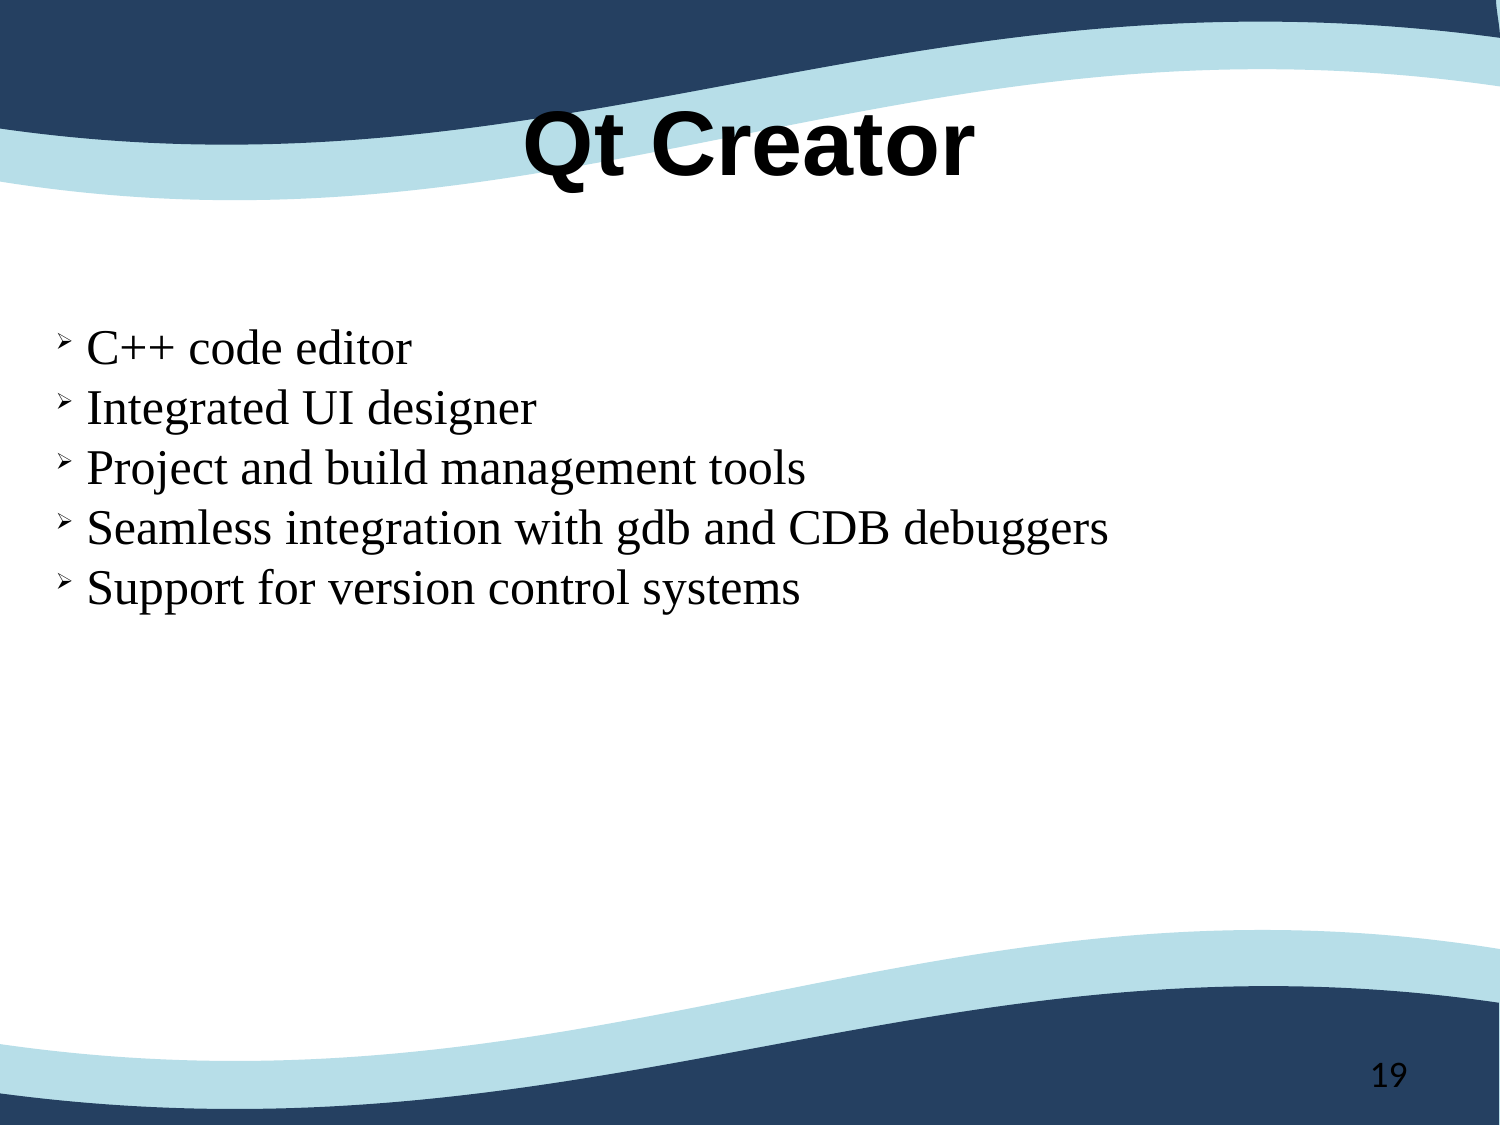

# Qt Creator
 C++ code editor
 Integrated UI designer
 Project and build management tools
 Seamless integration with gdb and CDB debuggers
 Support for version control systems
19